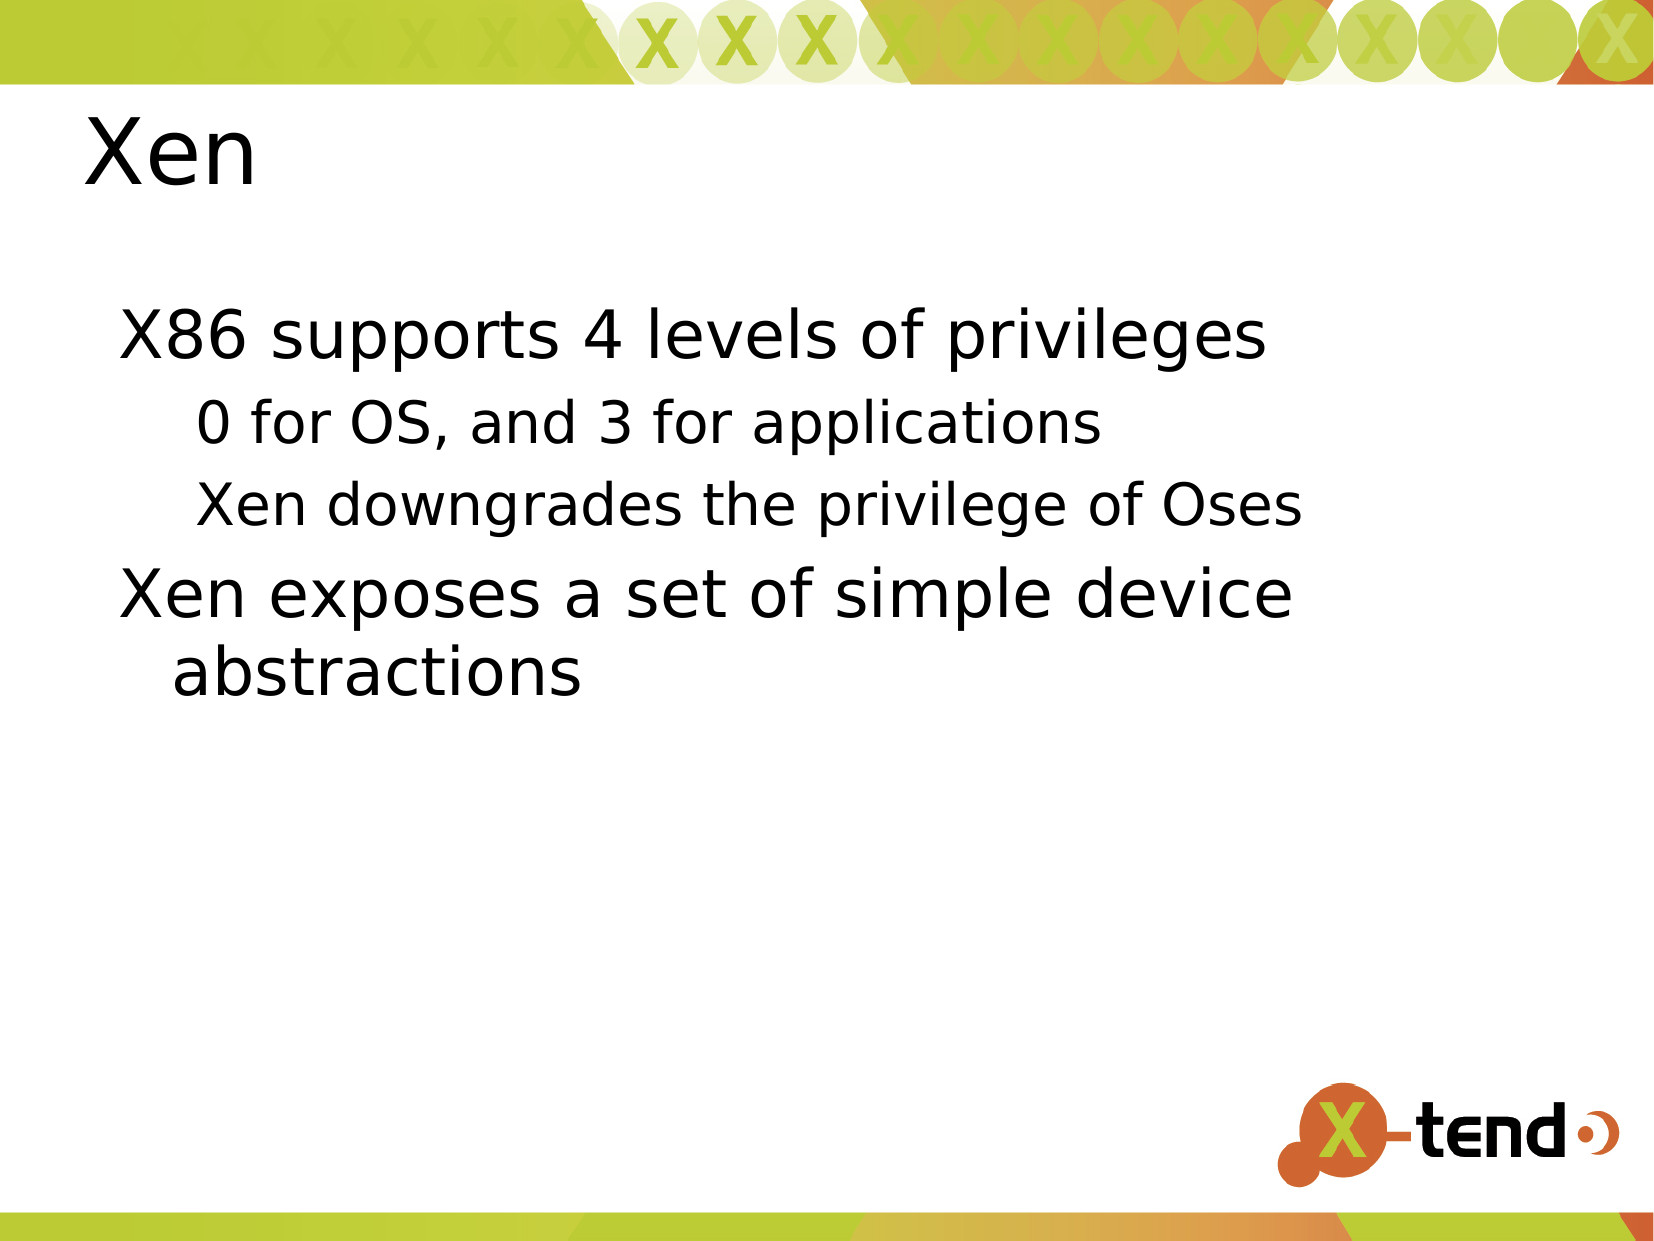

# Xen
X86 supports 4 levels of privileges
0 for OS, and 3 for applications
Xen downgrades the privilege of Oses
Xen exposes a set of simple device abstractions